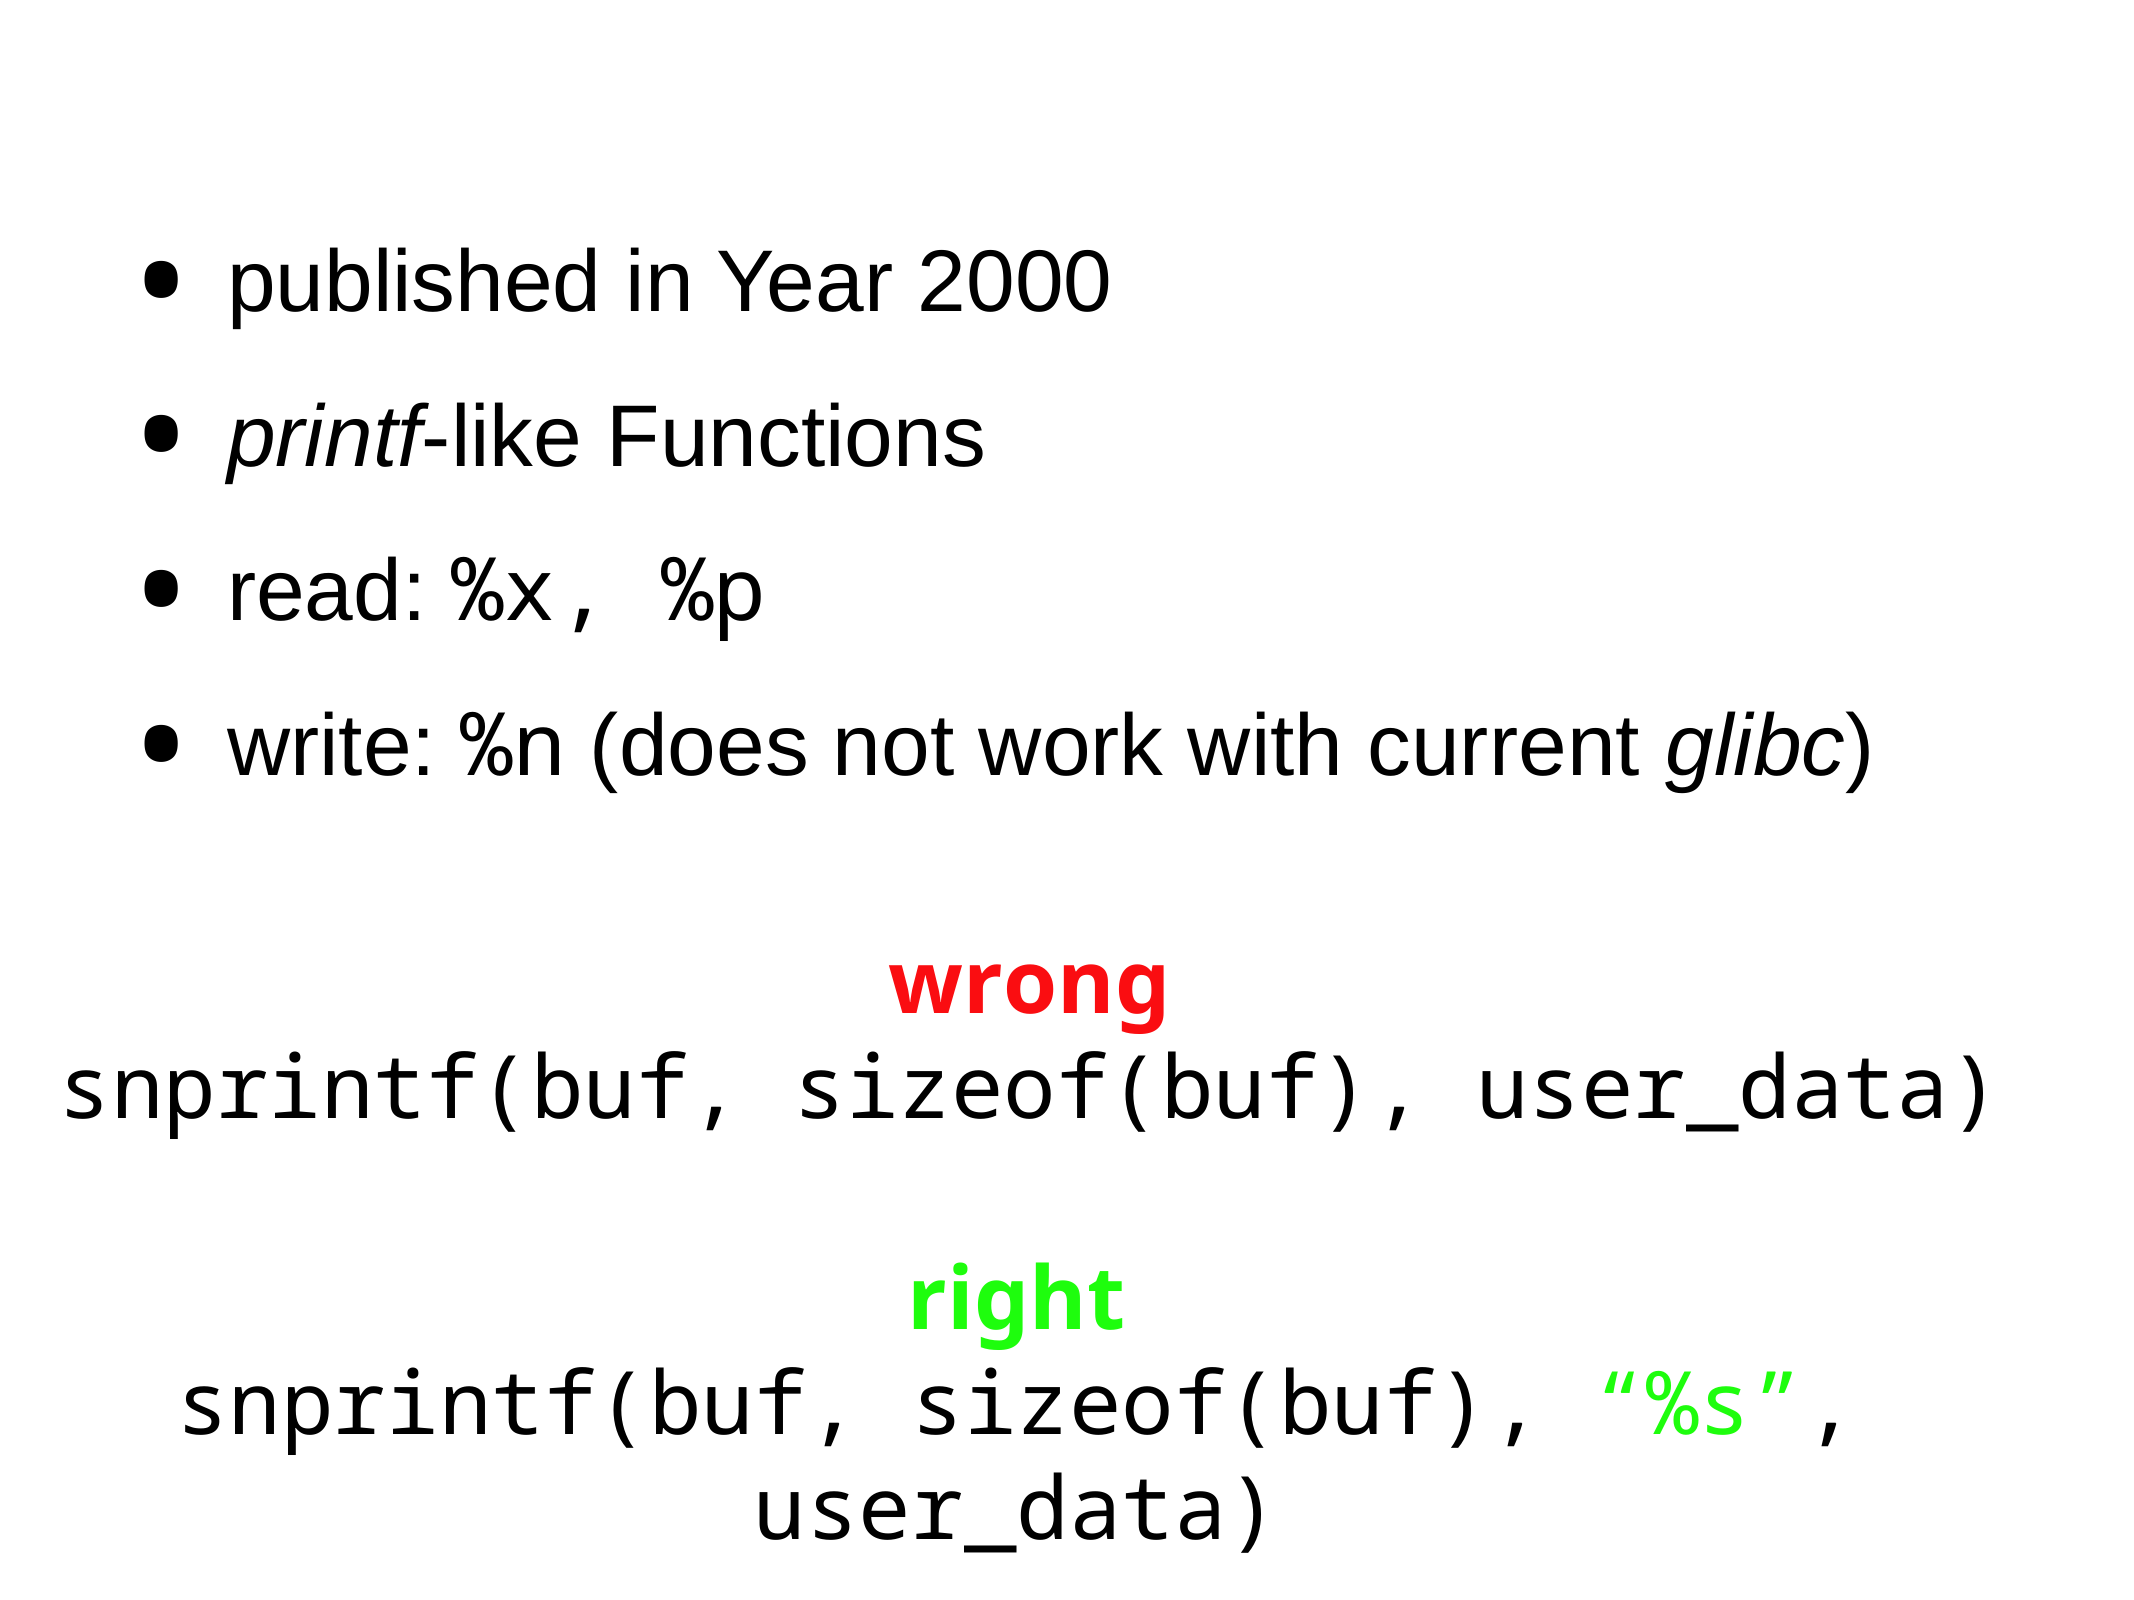

# published in Year 2000
printf-like Functions
read: %x, %p
write: %n (does not work with current glibc)
wrong
snprintf(buf, sizeof(buf), user_data)
right
snprintf(buf, sizeof(buf), “%s”, user_data)